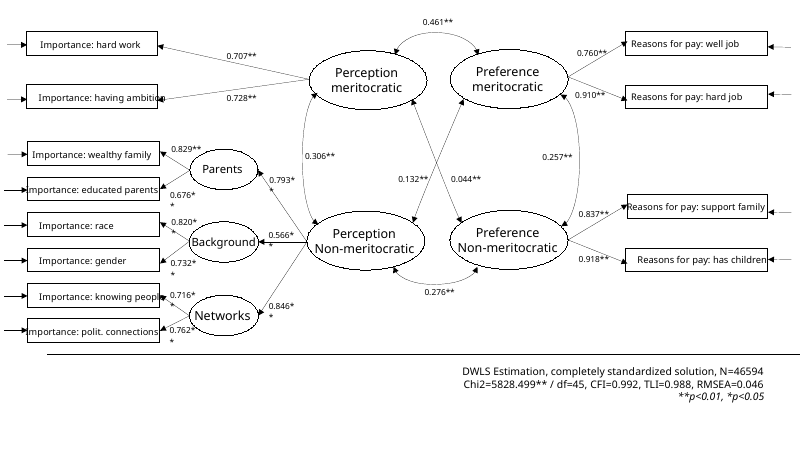

0.461**
Importance: hard work
Reasons for pay: well job
0.760**
0.707**
Preference
meritocratic
Perception
meritocratic
0.910**
Importance: having ambition
Reasons for pay: hard job
0.728**
0.829**
Importance: wealthy family
0.306**
0.257**
Parents
0.132**
0.044**
0.793**
Importance: educated parents
0.676**
Reasons for pay: support family
0.837**
0.820**
Preference
Non-meritocratic
Perception
Non-meritocratic
Importance: race
 Background
0.566**
0.918**
Importance: gender
Reasons for pay: has children
0.732**
 0.276**
0.716**
Importance: knowing people
0.846**
Networks
0.762**
Importance: polit. connections
DWLS Estimation, completely standardized solution, N=46594
Chi2=5828.499** / df=45, CFI=0.992, TLI=0.988, RMSEA=0.046
**p<0.01, *p<0.05